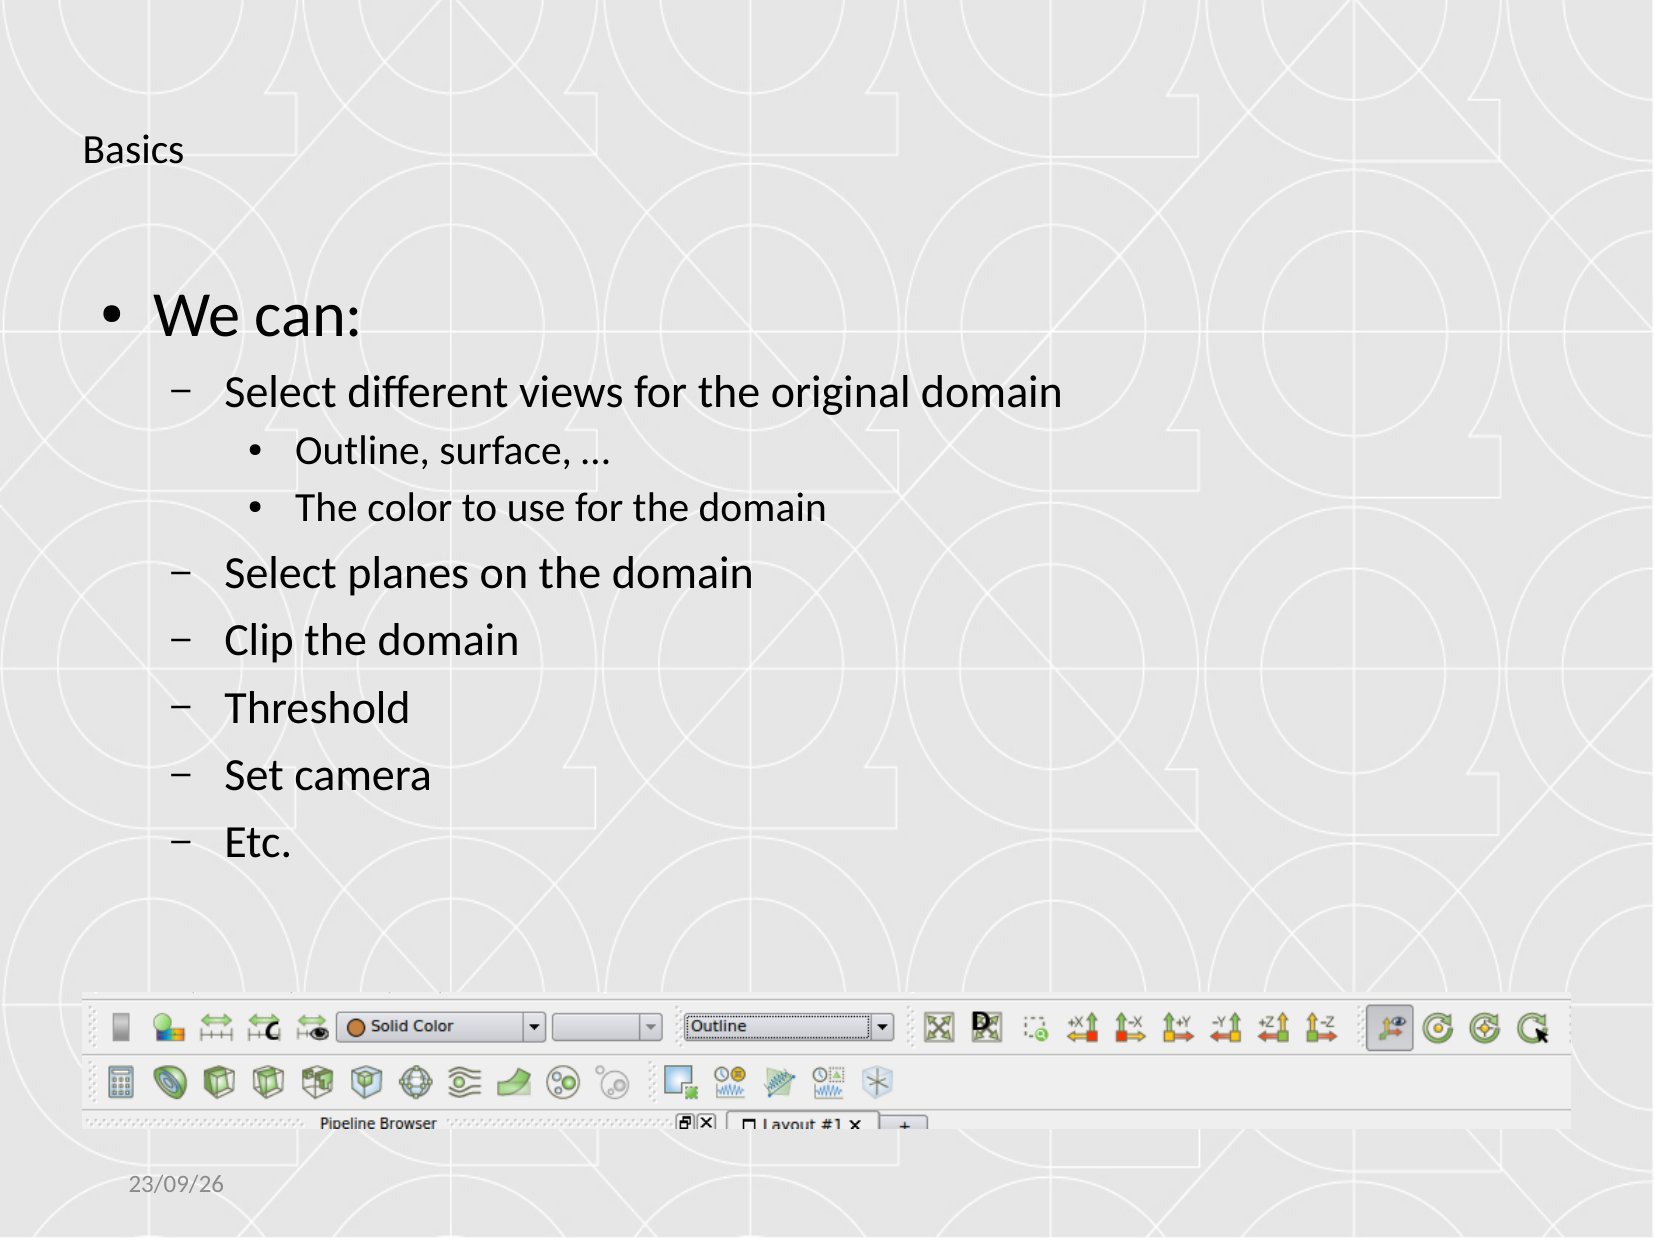

# Basics
We can:
Select different views for the original domain
Outline, surface, …
The color to use for the domain
Select planes on the domain
Clip the domain
Threshold
Set camera
Etc.